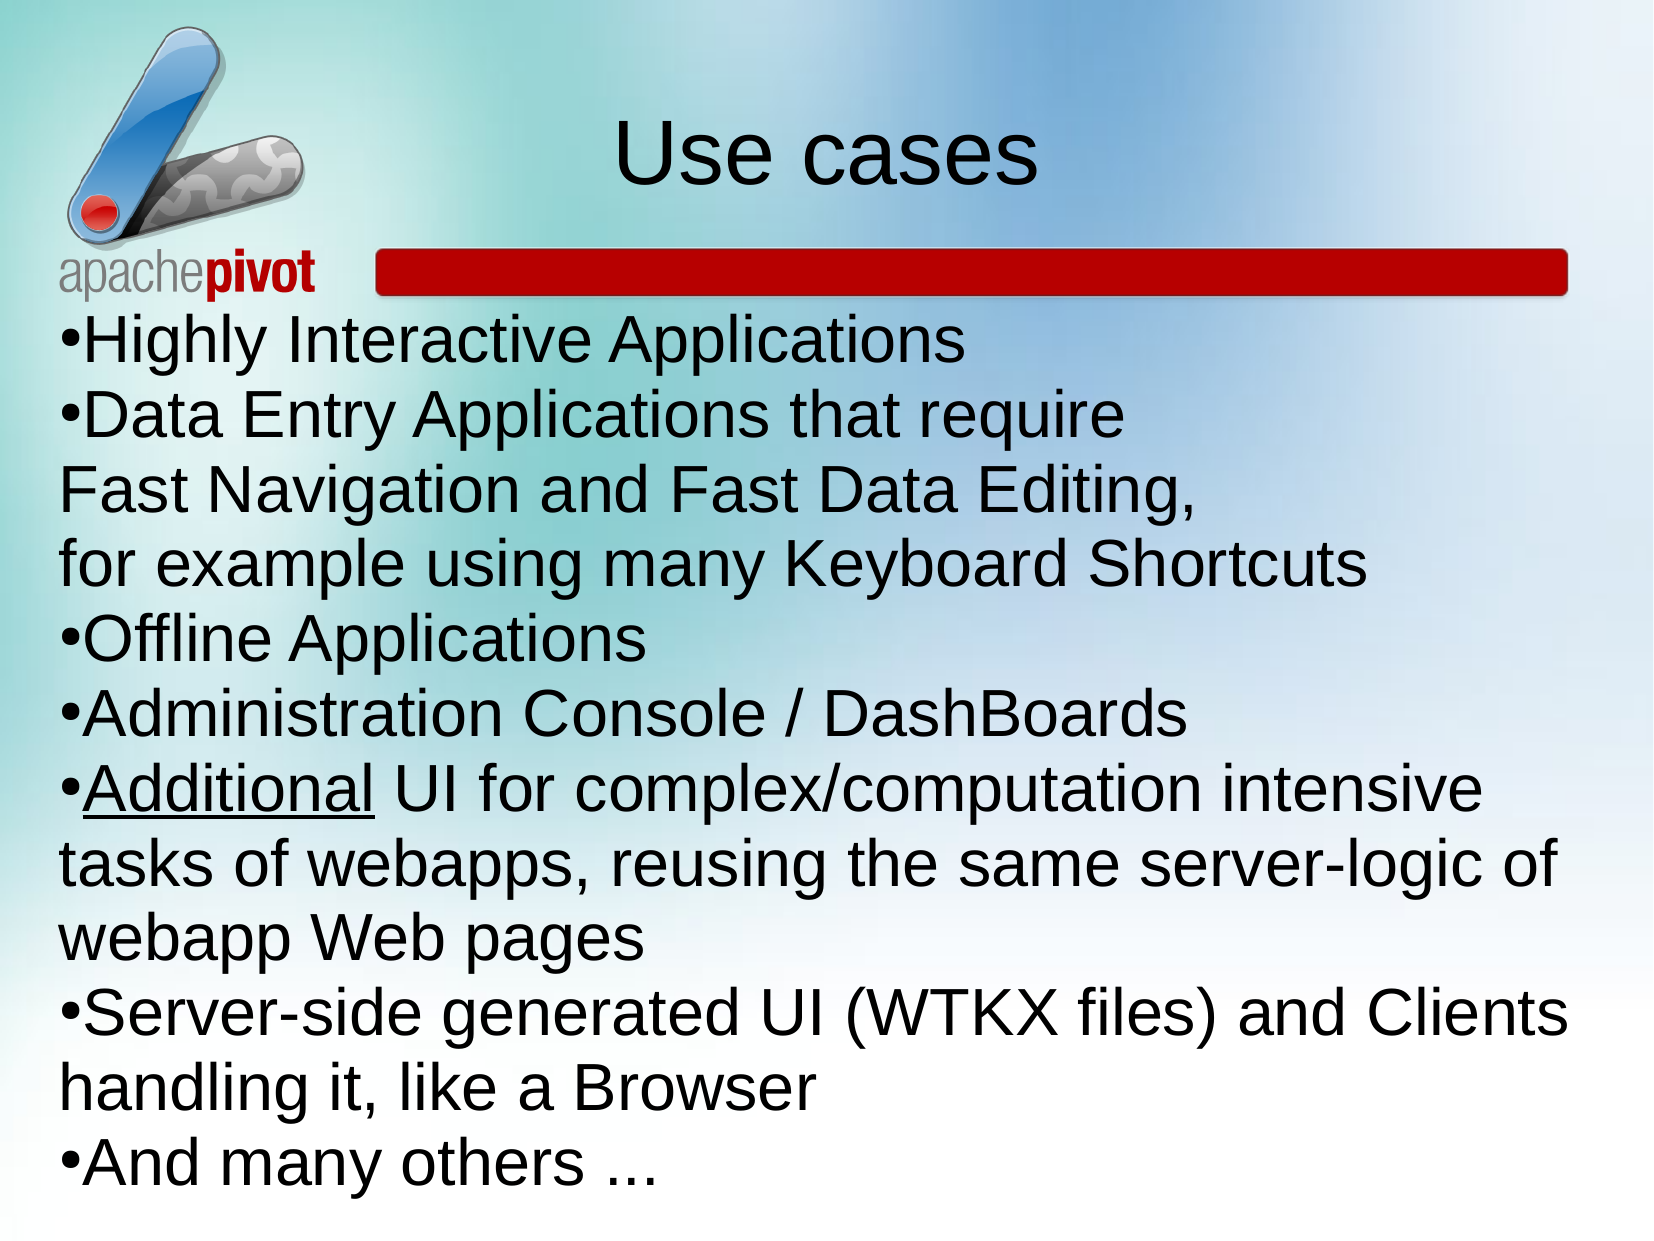

# Use cases
Highly Interactive Applications
Data Entry Applications that require
Fast Navigation and Fast Data Editing,
for example using many Keyboard Shortcuts
Offline Applications
Administration Console / DashBoards
Additional UI for complex/computation intensive tasks of webapps, reusing the same server-logic of webapp Web pages
Server-side generated UI (WTKX files) and Clients handling it, like a Browser
And many others ...
9